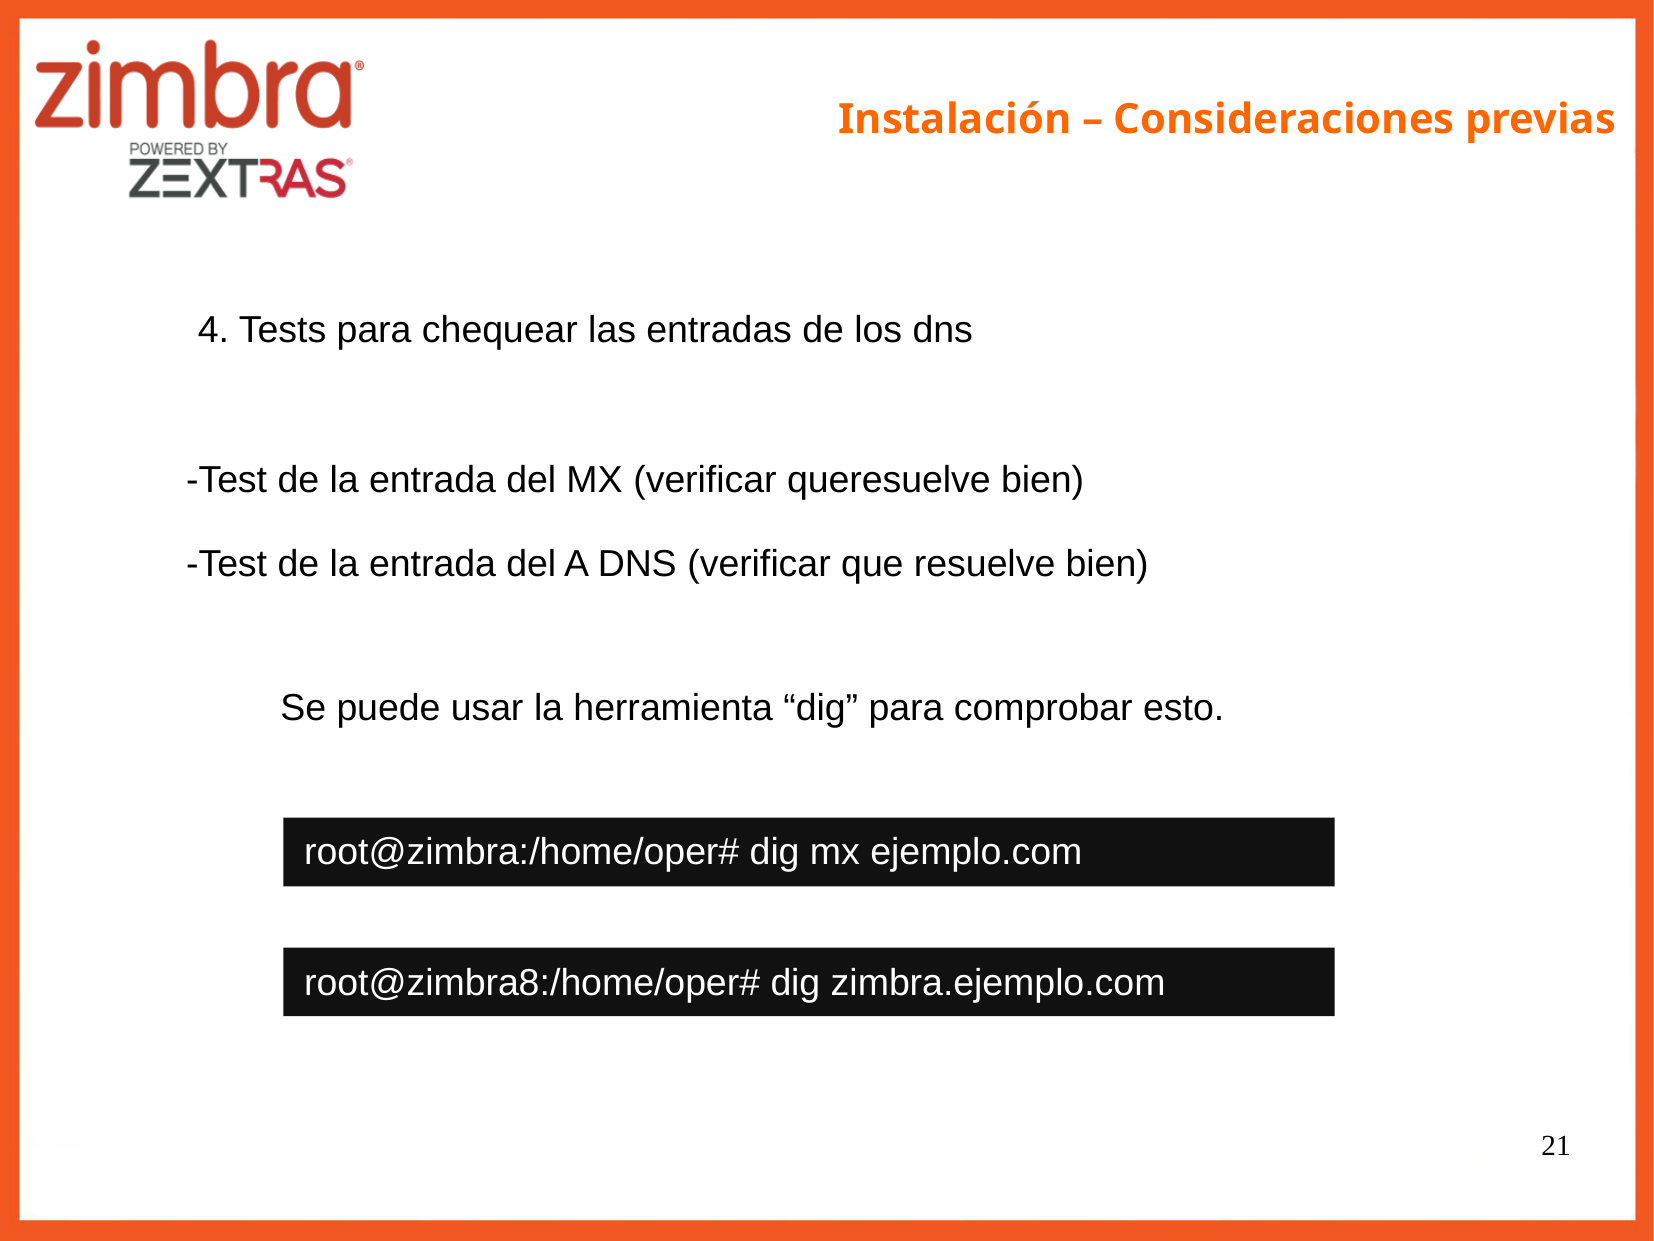

Instalación – Consideraciones previas
4. Tests para chequear las entradas de los dns
-Test de la entrada del MX (verificar queresuelve bien)
-Test de la entrada del A DNS (verificar que resuelve bien)
Se puede usar la herramienta “dig” para comprobar esto.
root@zimbra:/home/oper# dig mx ejemplo.com
root@zimbra8:/home/oper# dig zimbra.ejemplo.com
21